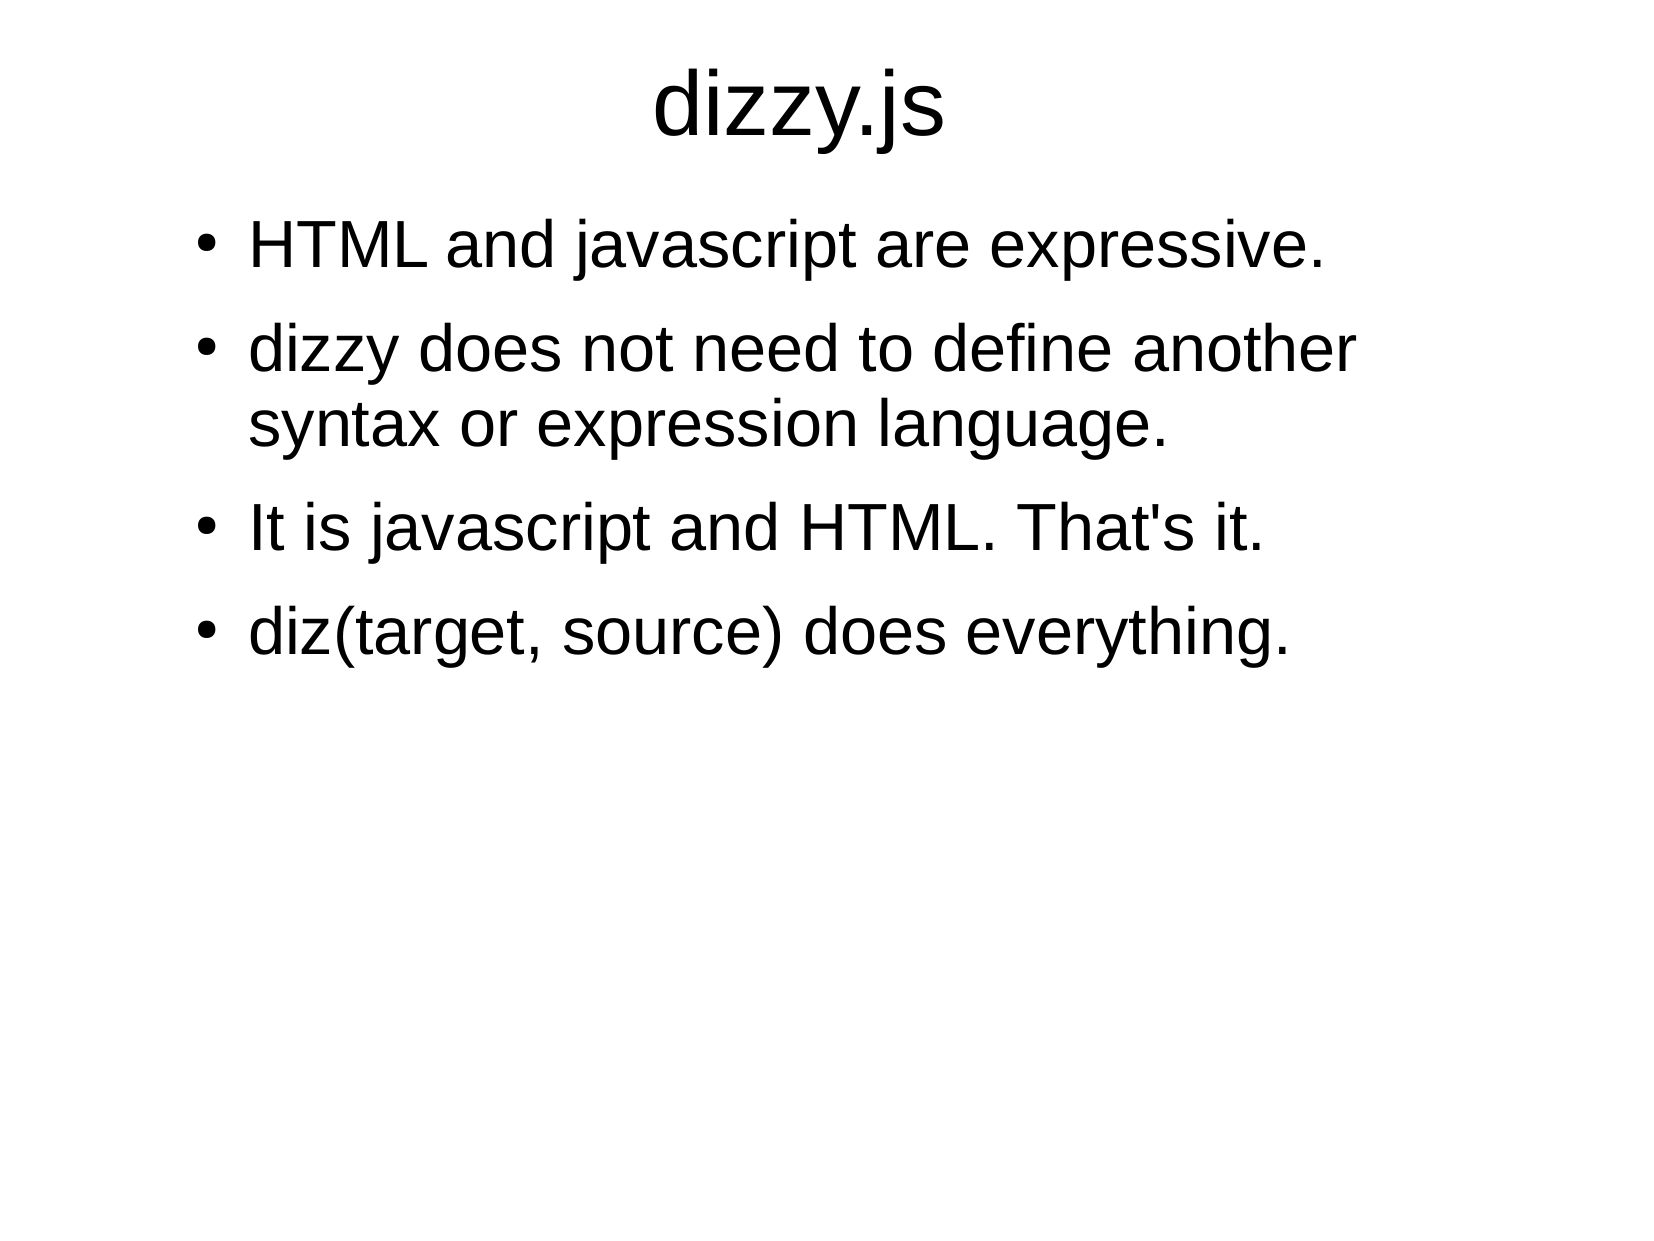

# dizzy.js
HTML and javascript are expressive.
dizzy does not need to define another syntax or expression language.
It is javascript and HTML. That's it.
diz(target, source) does everything.